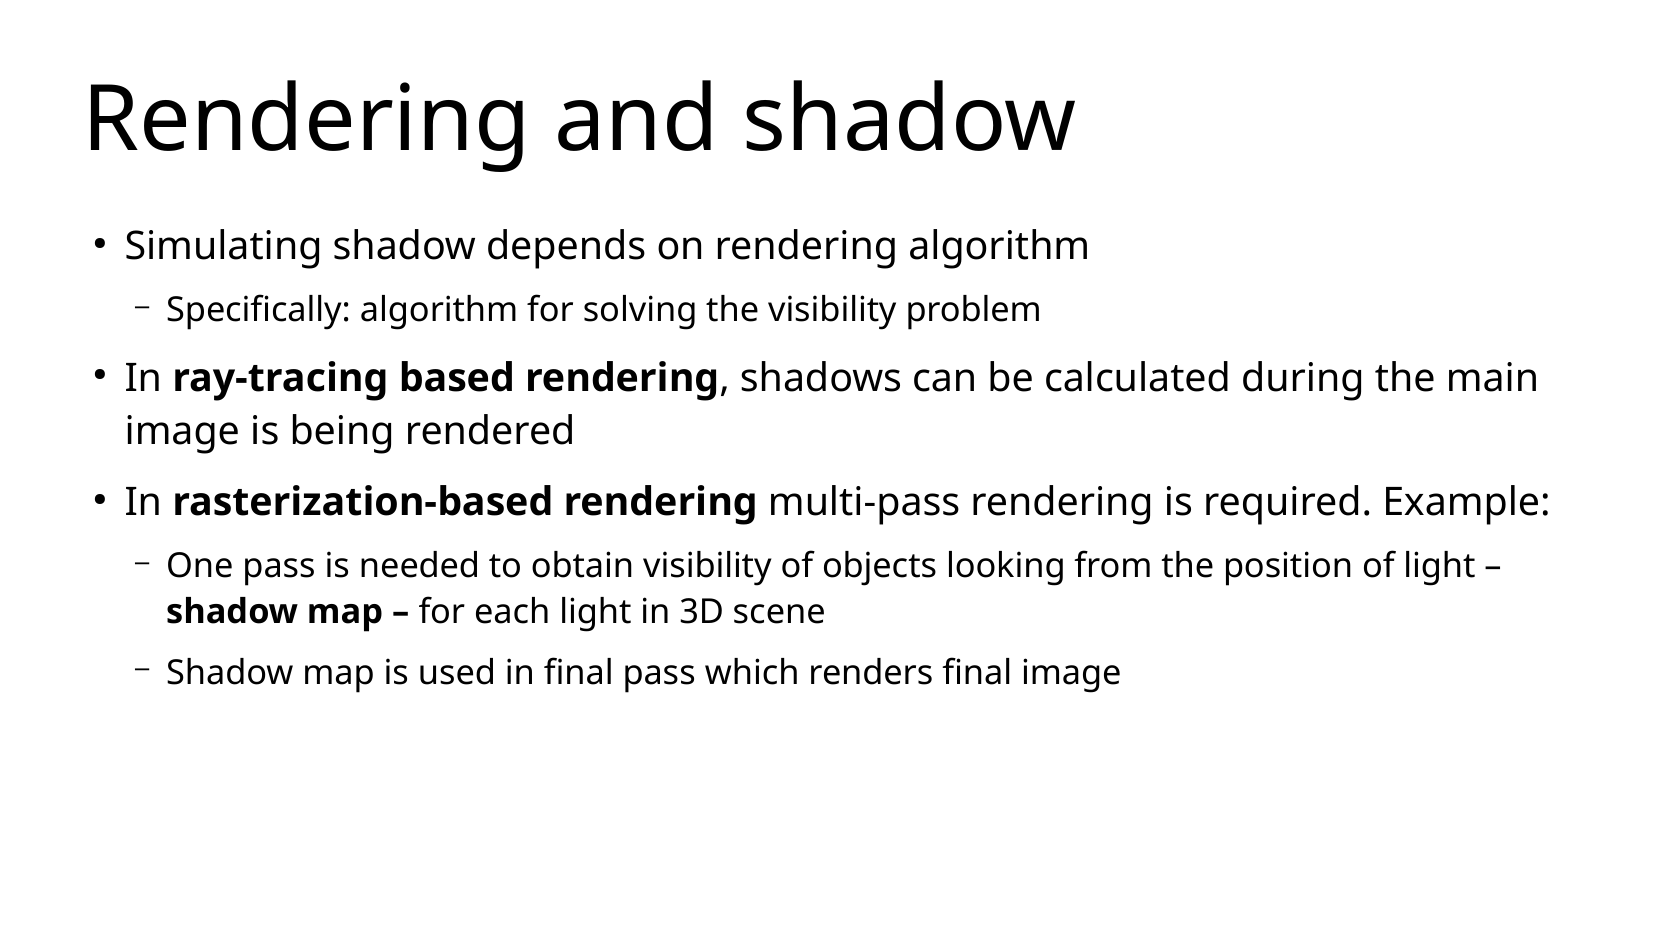

# Rendering and shadow
Simulating shadow depends on rendering algorithm
Specifically: algorithm for solving the visibility problem
In ray-tracing based rendering, shadows can be calculated during the main image is being rendered
In rasterization-based rendering multi-pass rendering is required. Example:
One pass is needed to obtain visibility of objects looking from the position of light – shadow map – for each light in 3D scene
Shadow map is used in final pass which renders final image